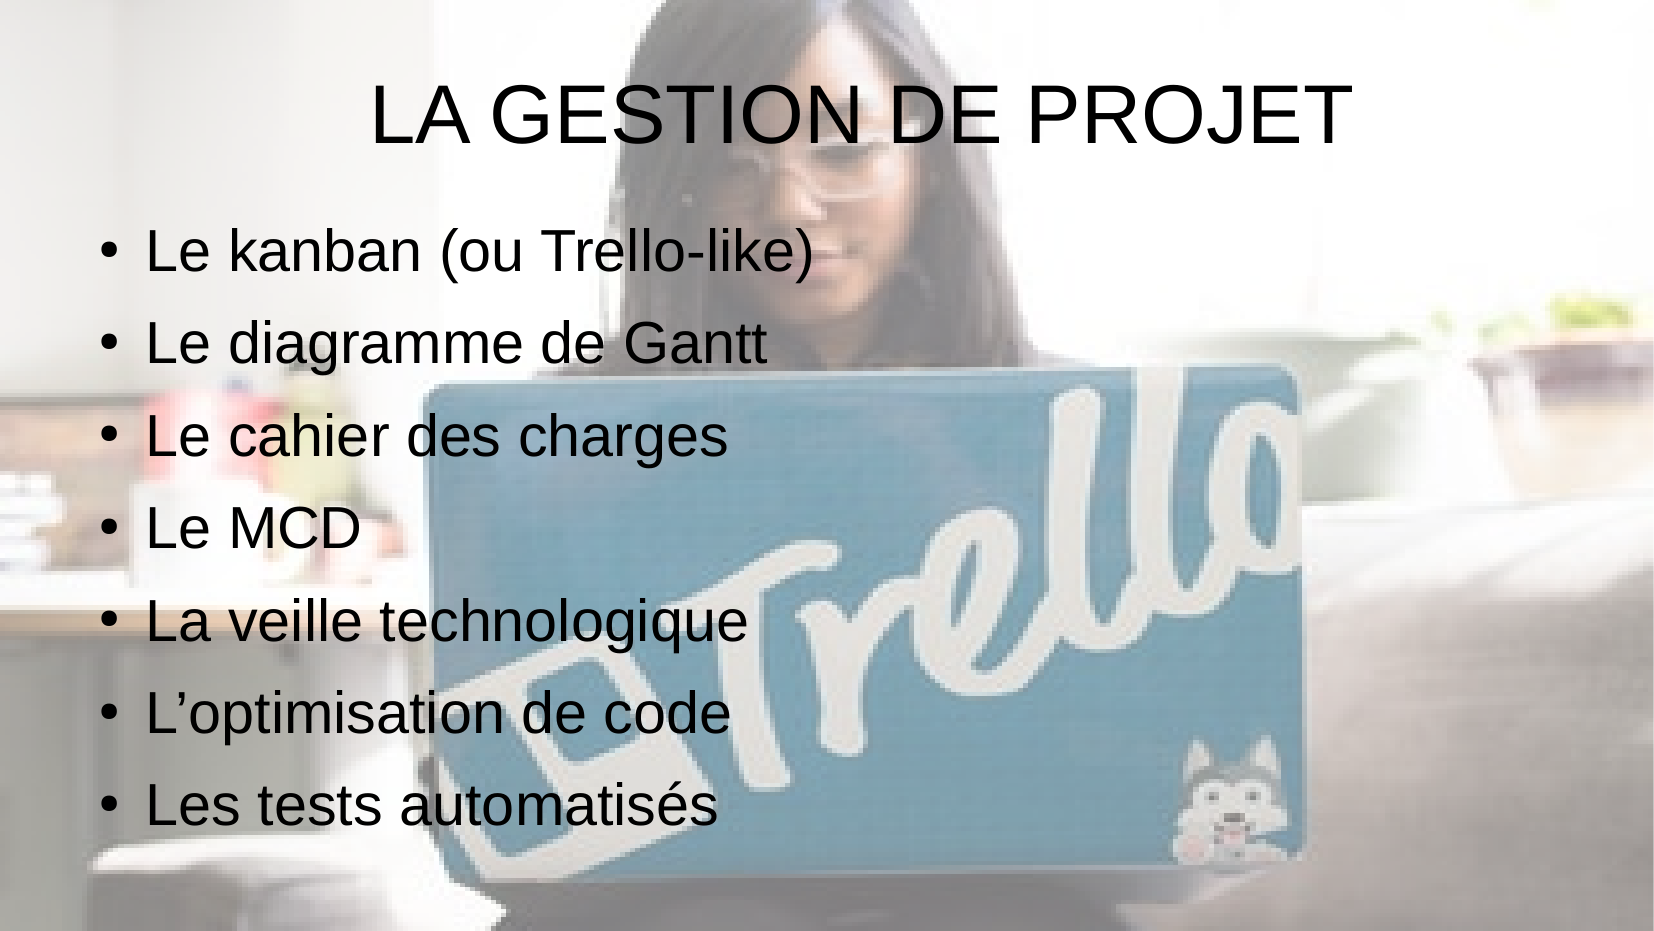

# LA GESTION DE PROJET
Le kanban (ou Trello-like)
Le diagramme de Gantt
Le cahier des charges
Le MCD
La veille technologique
L’optimisation de code
Les tests automatisés